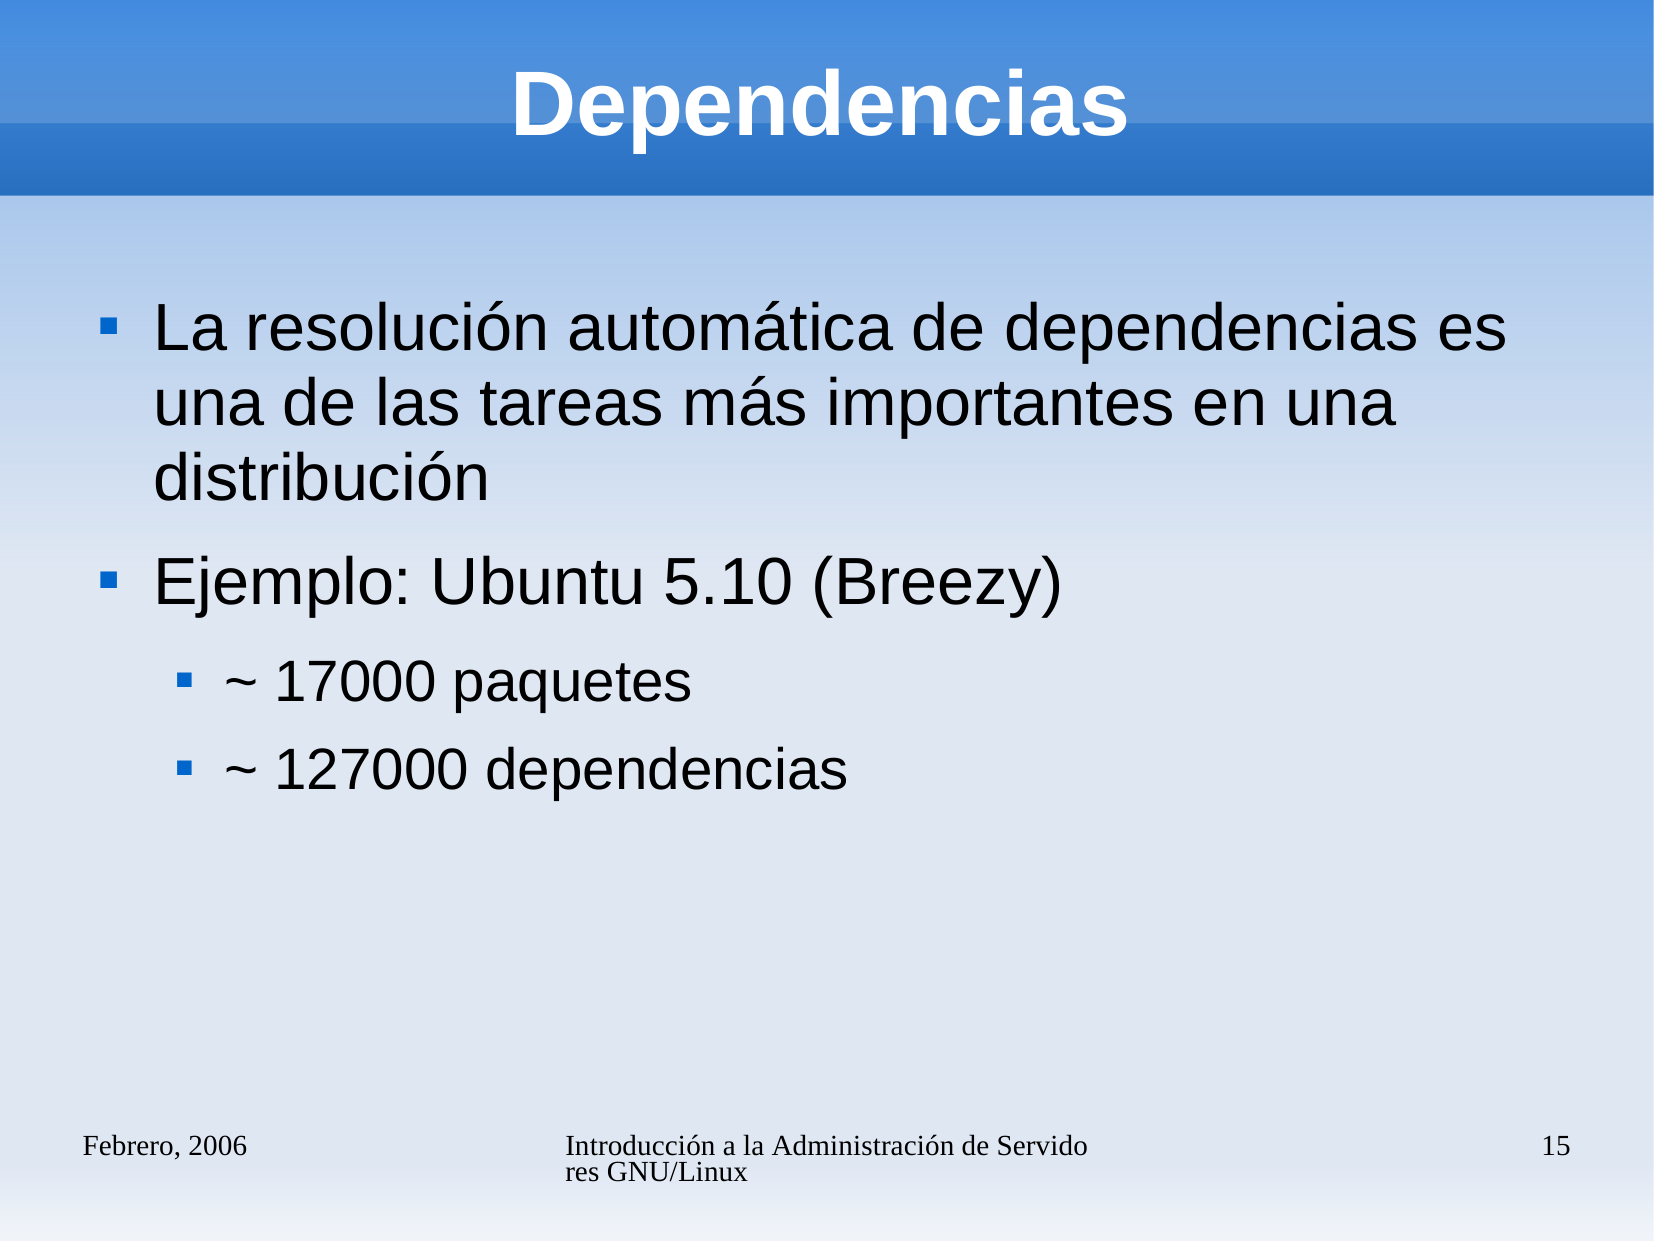

# Dependencias
La resolución automática de dependencias es una de las tareas más importantes en una distribución
Ejemplo: Ubuntu 5.10 (Breezy)
~ 17000 paquetes
~ 127000 dependencias
Febrero, 2006
Introducción a la Administración de Servidores GNU/Linux
15